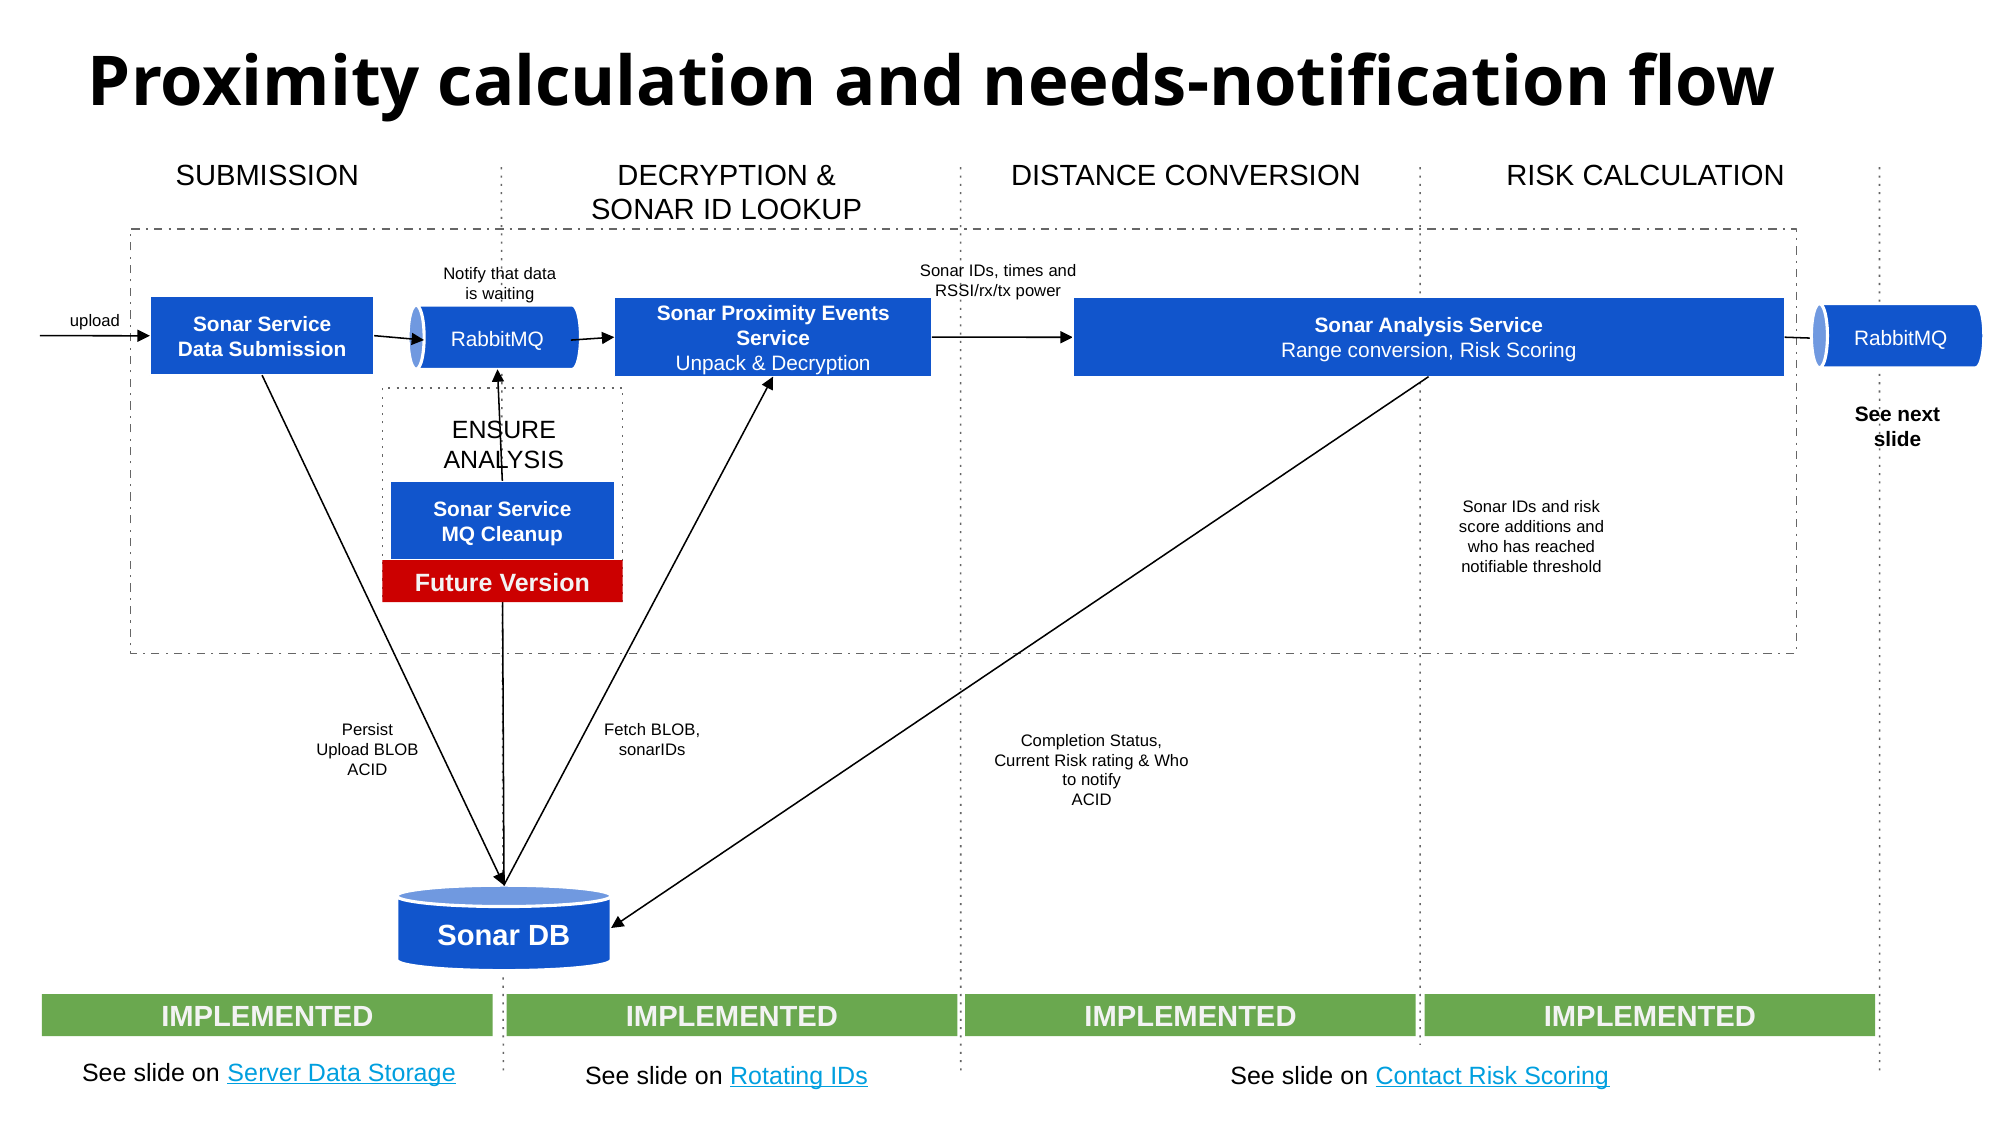

# Proximity calculation and needs-notification flow
SUBMISSION
DECRYPTION &
SONAR ID LOOKUP
DISTANCE CONVERSION
RISK CALCULATION
Sonar IDs, times and RSSI/rx/tx power
Notify that data is waiting
upload
Sonar Service
Data Submission
Sonar Proximity Events Service
Unpack & Decryption
Sonar Analysis Service
Range conversion, Risk Scoring
RabbitMQ
RabbitMQ
See next slide
ENSURE ANALYSIS
Sonar Service
MQ Cleanup
Sonar IDs and risk score additions and who has reached notifiable threshold
Future Version
Fetch BLOB, sonarIDs
Persist
Upload BLOB
ACID
Completion Status, Current Risk rating & Who to notify
ACID
Sonar DB
IMPLEMENTED
IMPLEMENTED
IMPLEMENTED
IMPLEMENTED
See slide on Server Data Storage
See slide on Rotating IDs
See slide on Contact Risk Scoring